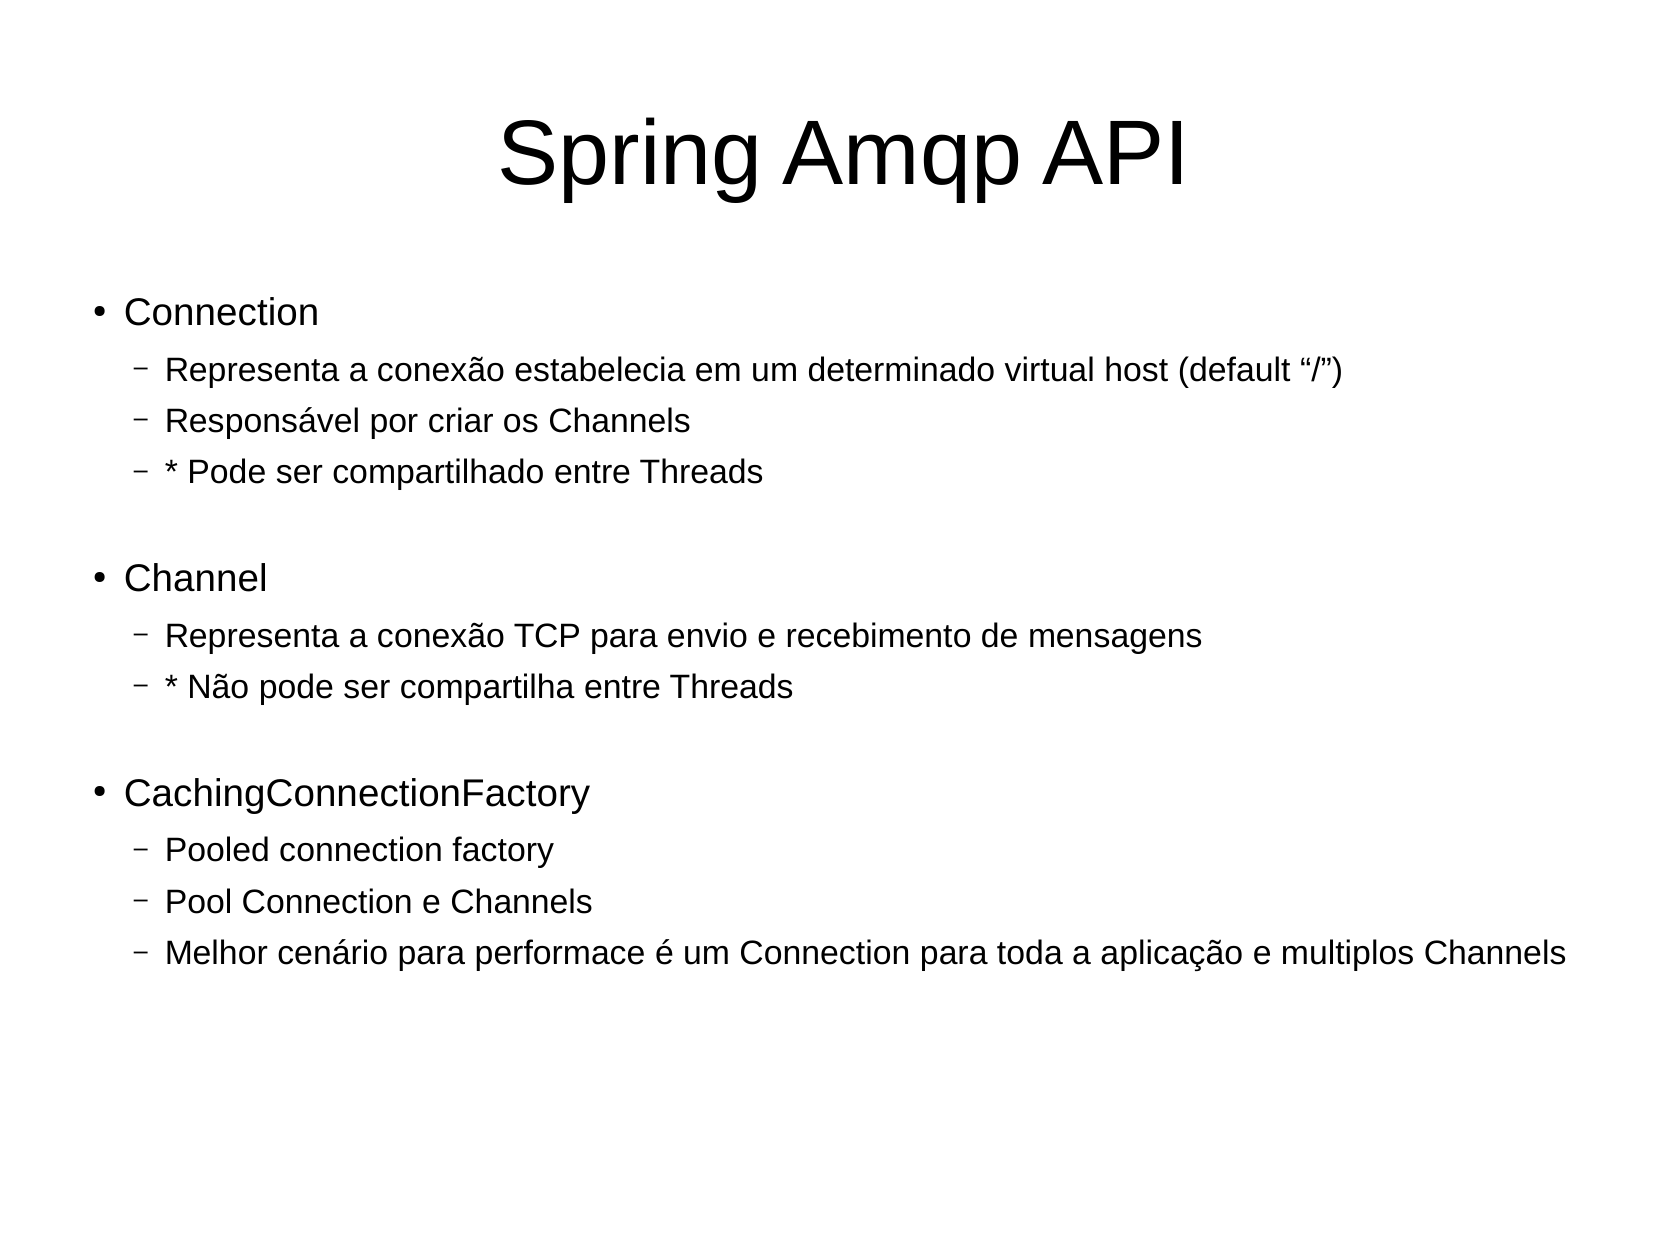

# Spring Amqp API
Connection
Representa a conexão estabelecia em um determinado virtual host (default “/”)
Responsável por criar os Channels
* Pode ser compartilhado entre Threads
Channel
Representa a conexão TCP para envio e recebimento de mensagens
* Não pode ser compartilha entre Threads
CachingConnectionFactory
Pooled connection factory
Pool Connection e Channels
Melhor cenário para performace é um Connection para toda a aplicação e multiplos Channels